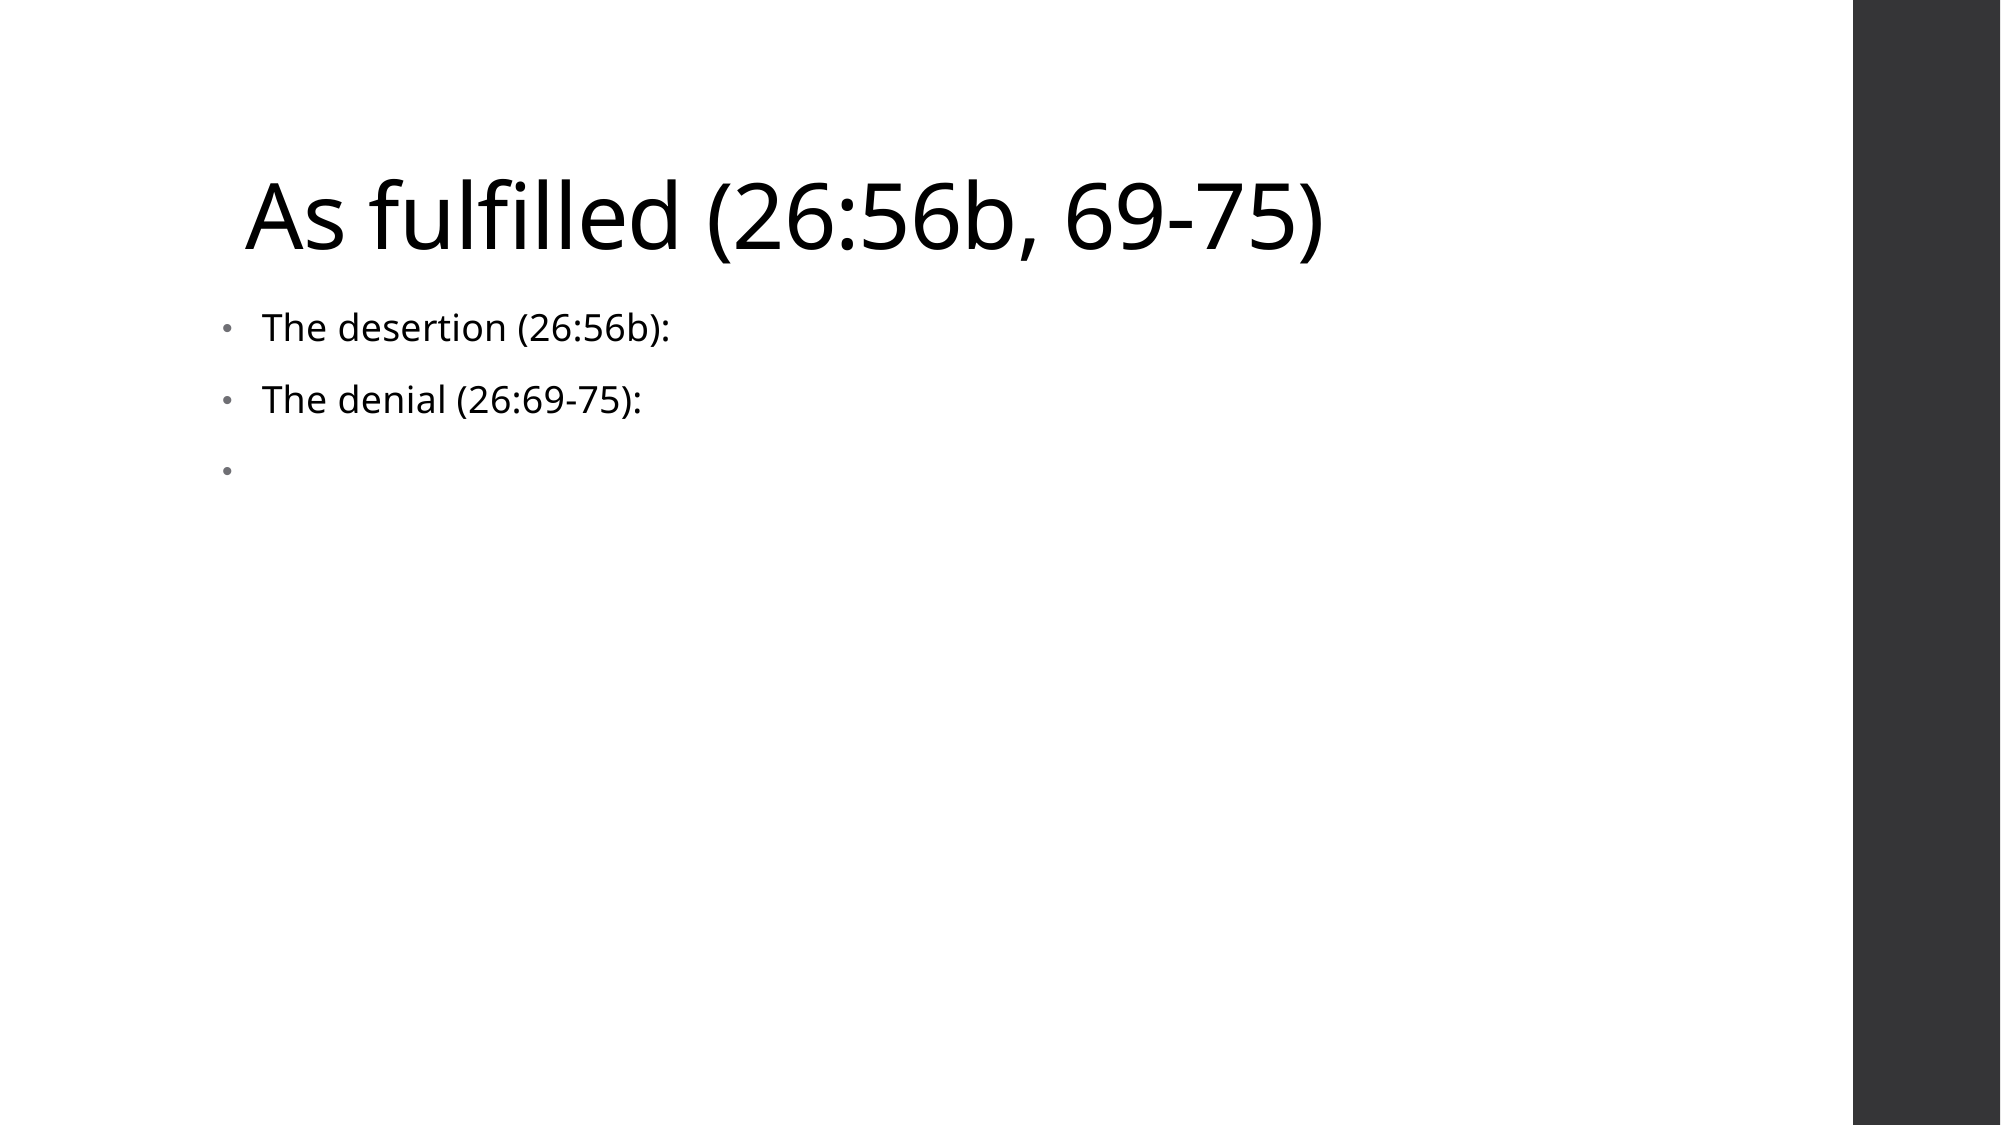

# As fulfilled (26:56b, 69-75)
 The desertion (26:56b):
 The denial (26:69-75):